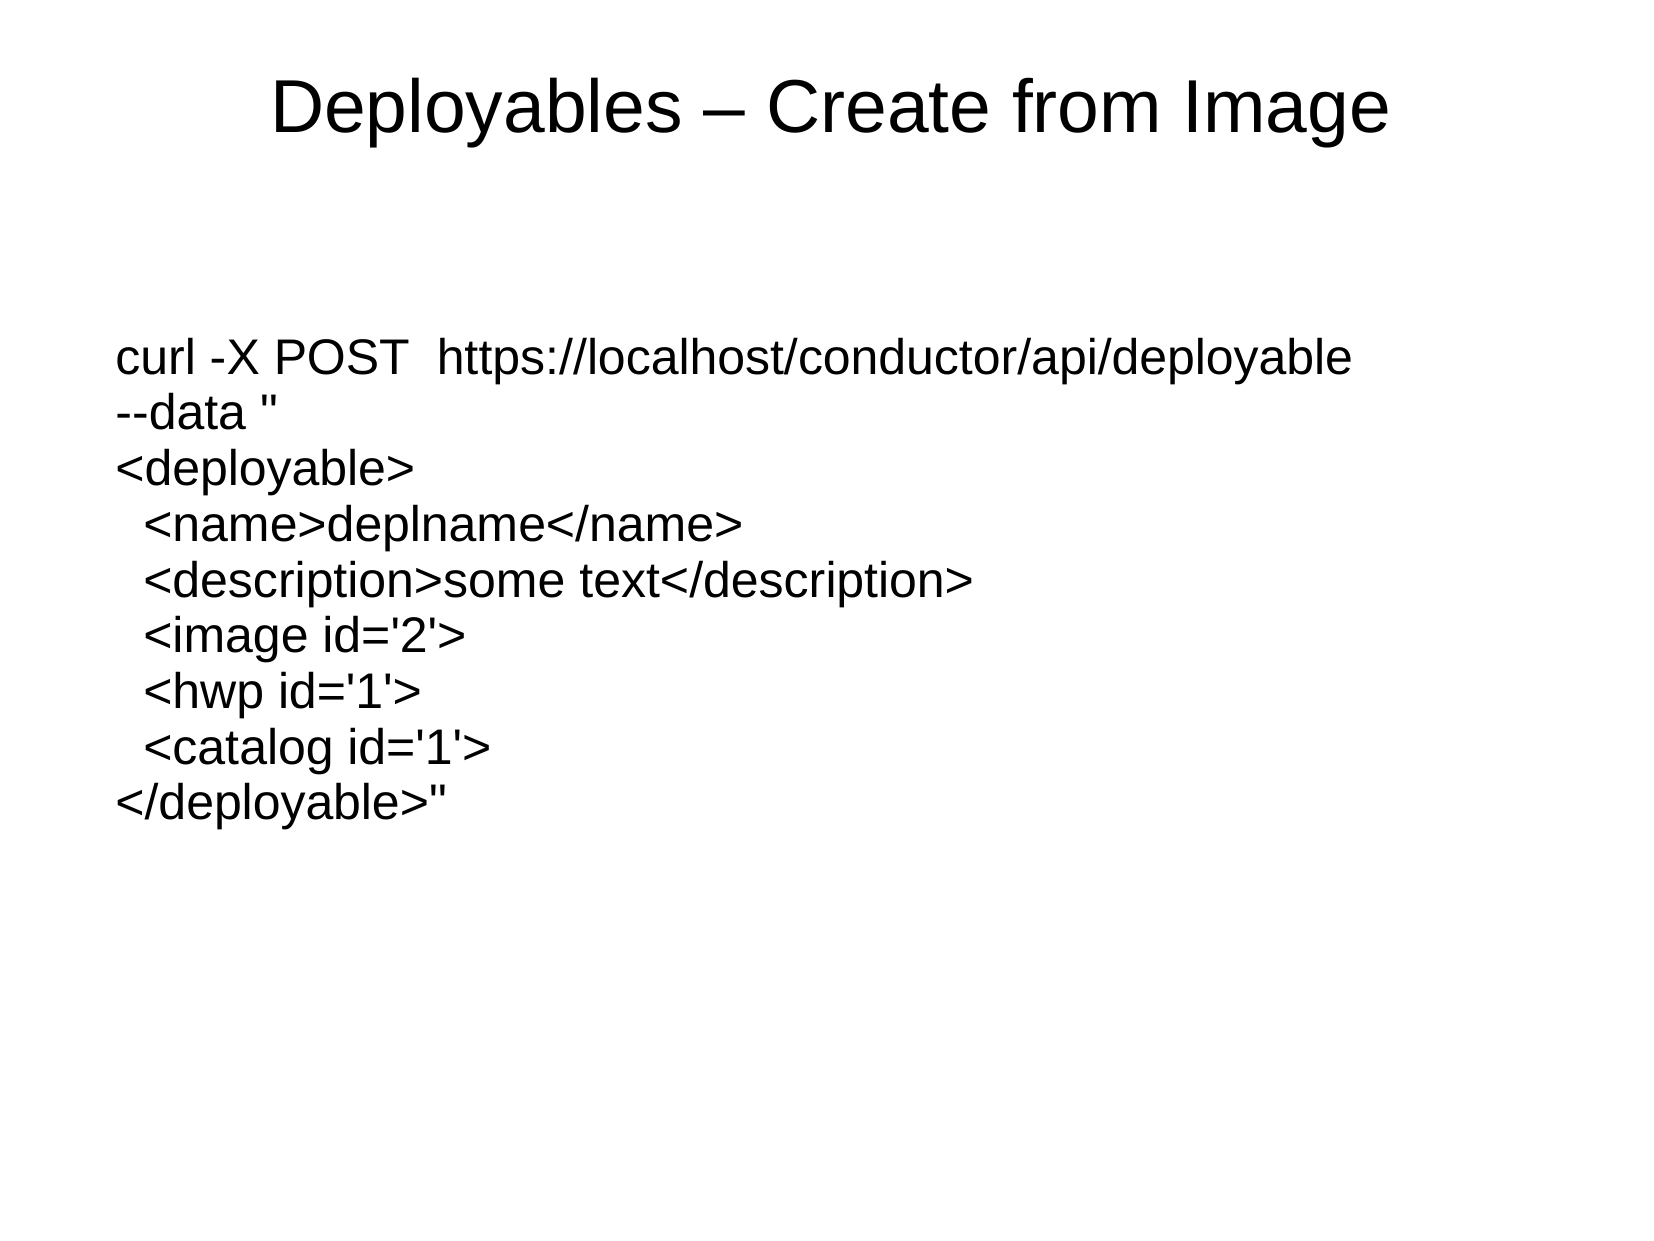

# Deployables – Create from Image
curl -X POST https://localhost/conductor/api/deployable
--data "
<deployable>
 <name>deplname</name>
 <description>some text</description>
 <image id='2'>
 <hwp id='1'>
 <catalog id='1'>
</deployable>"